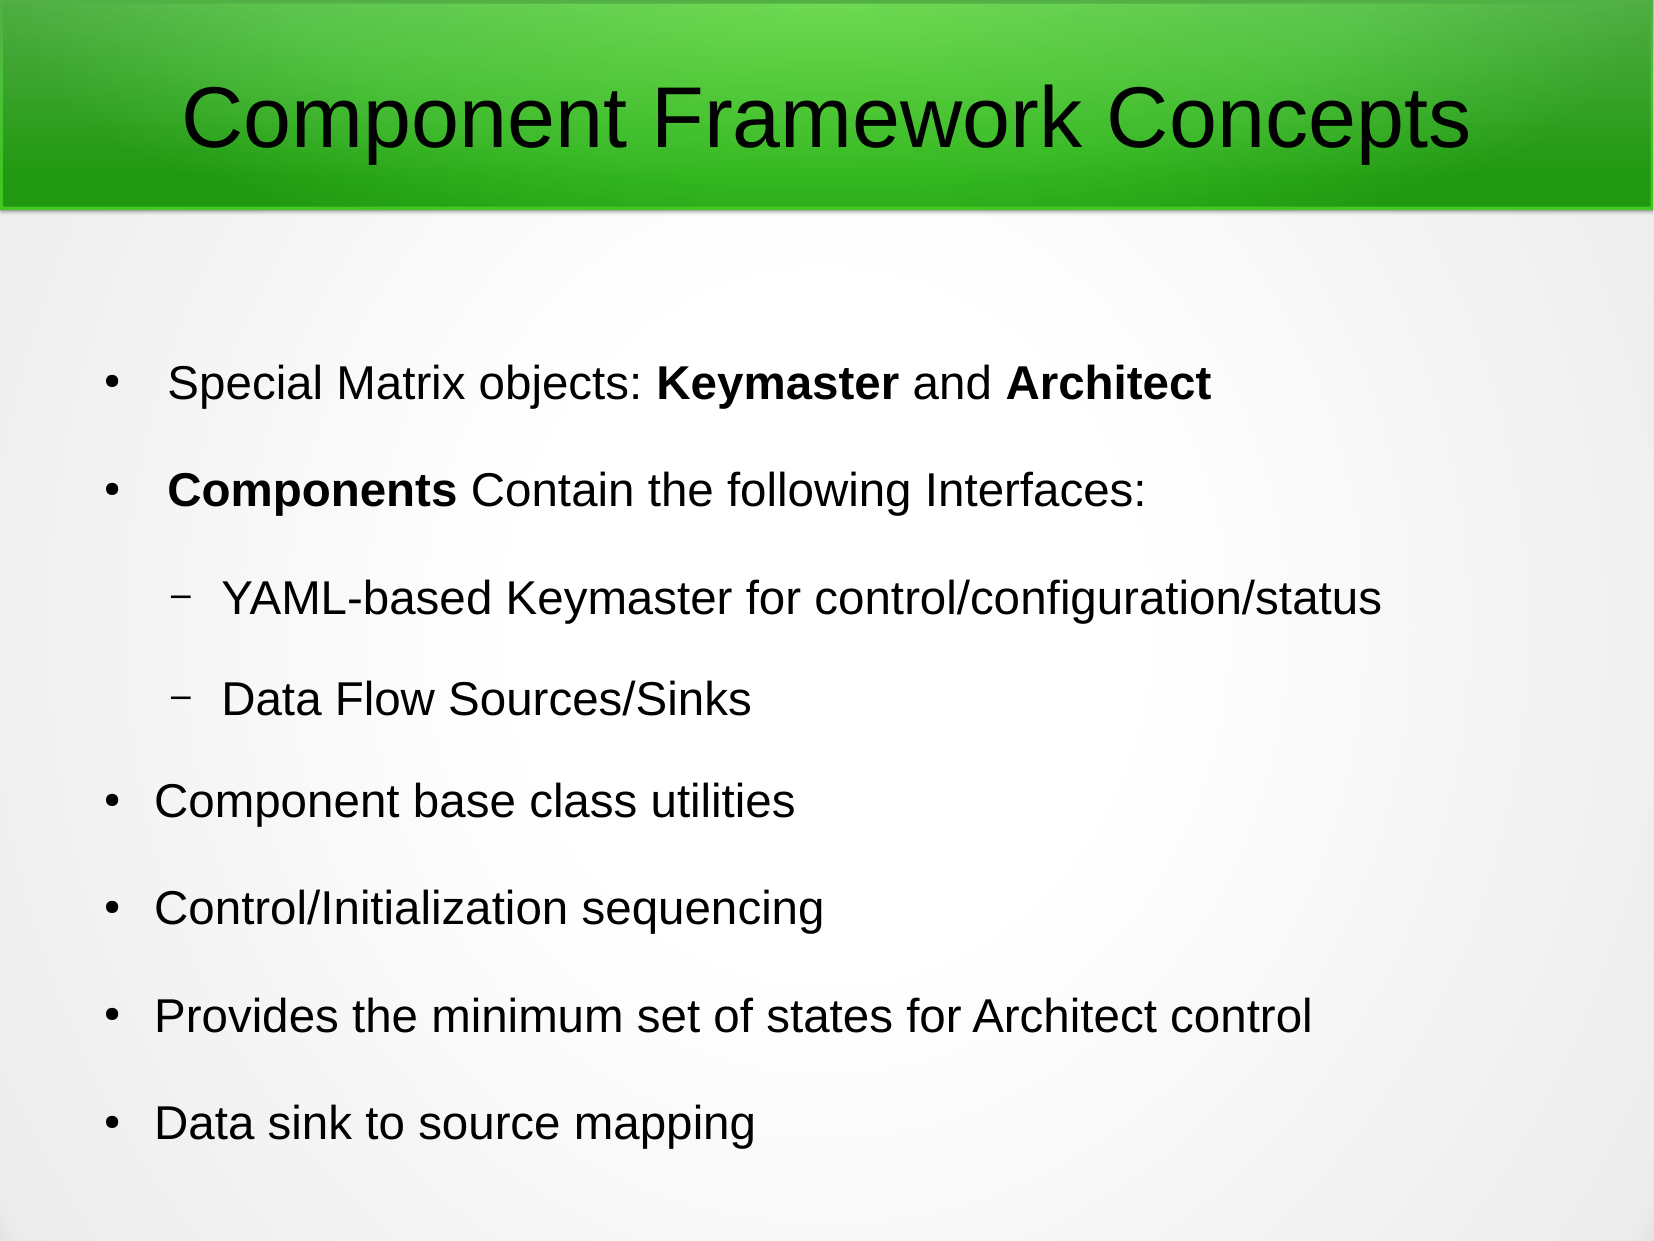

# Component Framework Concepts
 Special Matrix objects: Keymaster and Architect
 Components Contain the following Interfaces:
YAML-based Keymaster for control/configuration/status
Data Flow Sources/Sinks
Component base class utilities
Control/Initialization sequencing
Provides the minimum set of states for Architect control
Data sink to source mapping